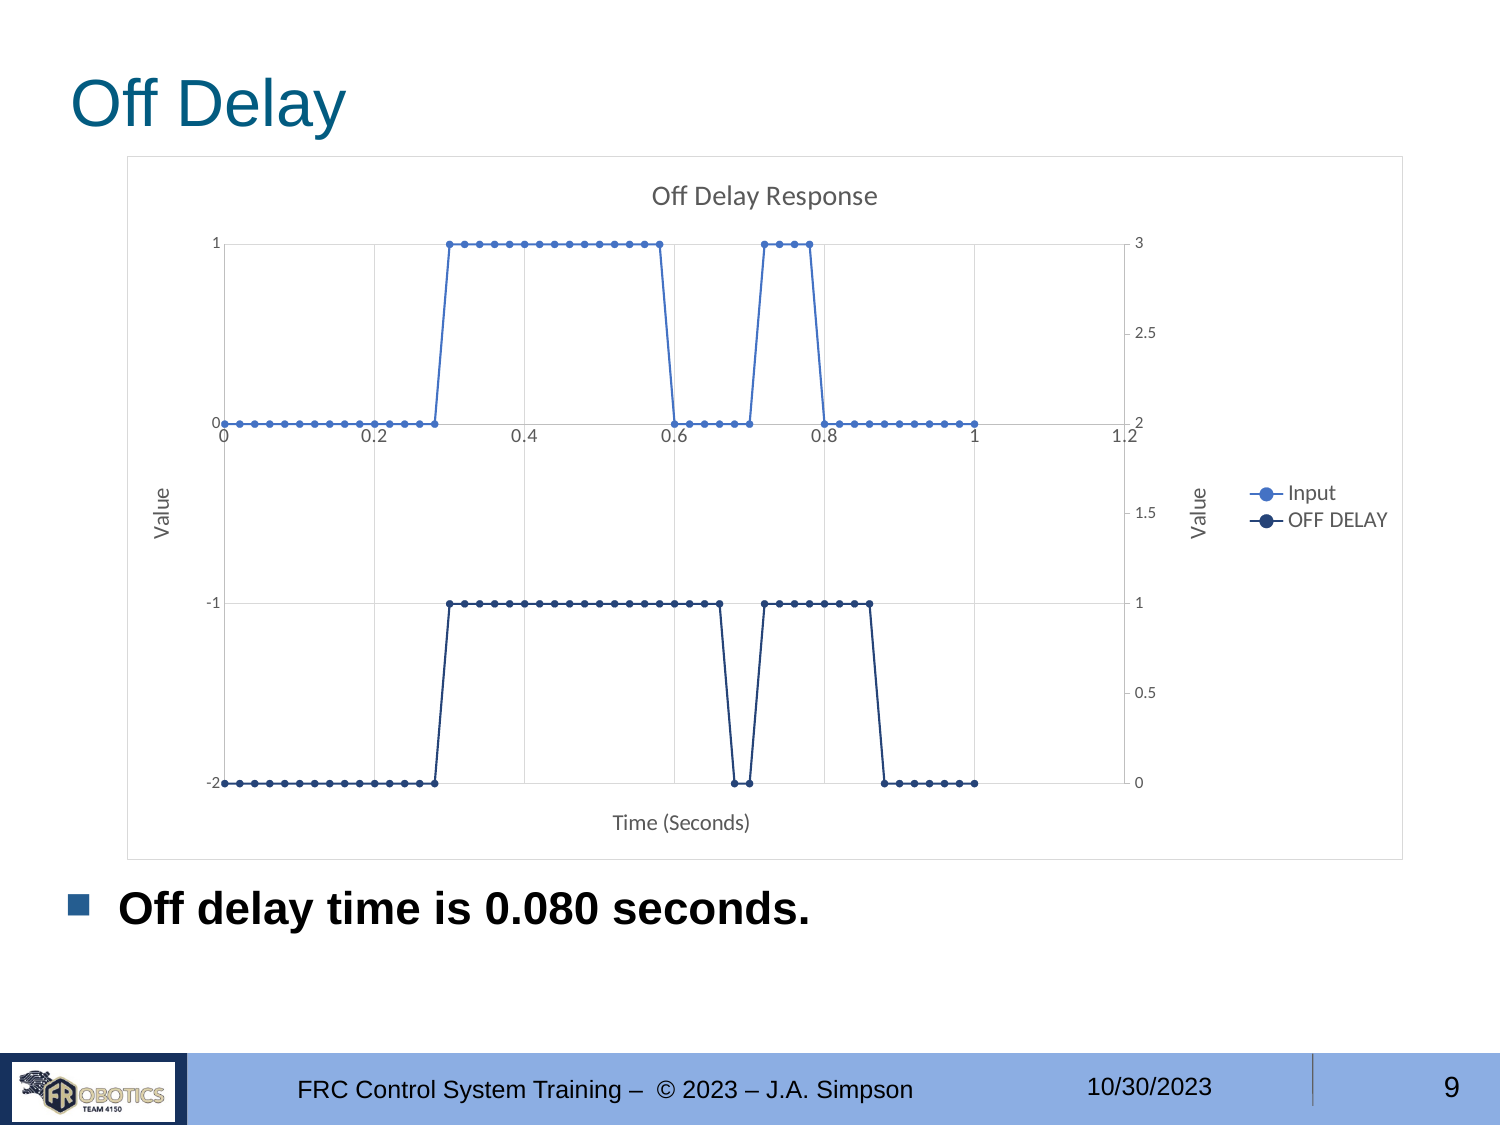

# Off Delay
Off delay time is 0.080 seconds.
10/30/2023
FRC Control System Training – © 2023 – J.A. Simpson